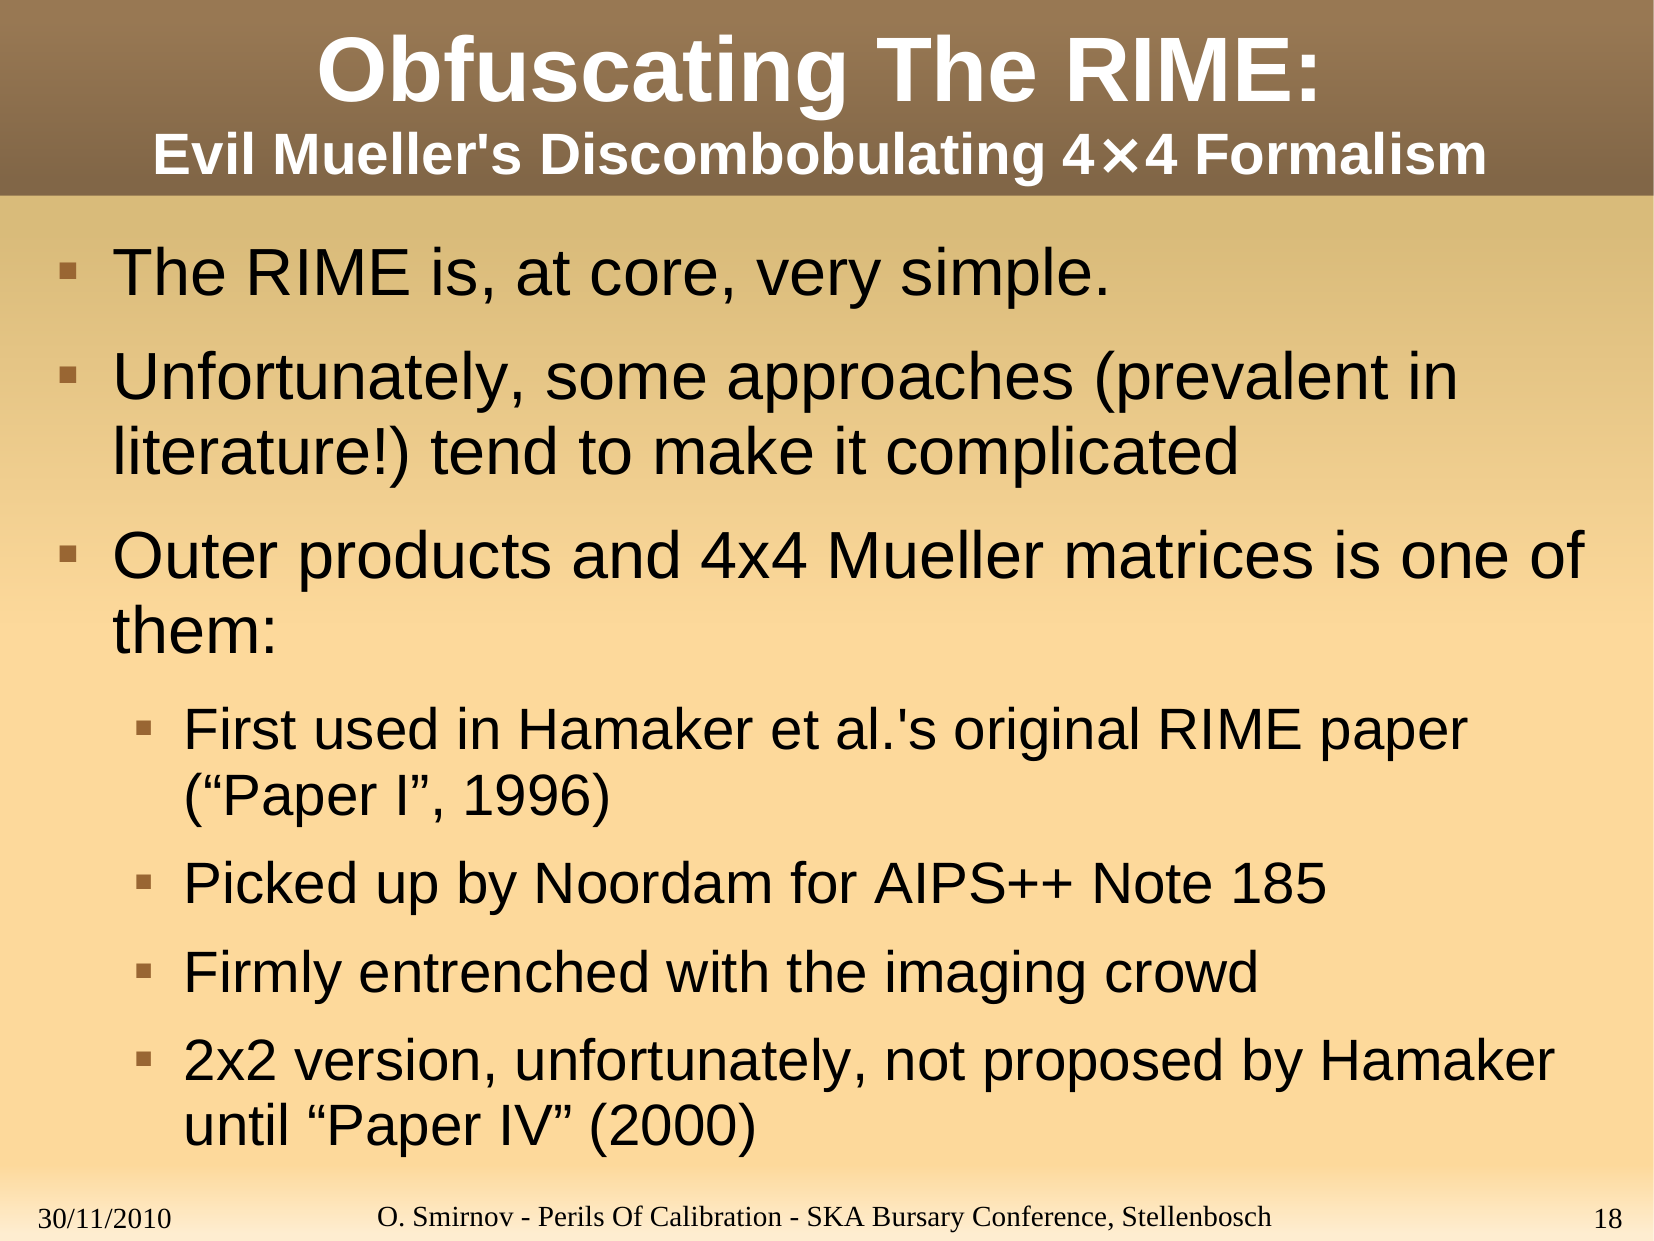

# Obfuscating The RIME: Evil Mueller's Discombobulating 4×4 Formalism
The RIME is, at core, very simple.
Unfortunately, some approaches (prevalent in literature!) tend to make it complicated
Outer products and 4x4 Mueller matrices is one of them:
First used in Hamaker et al.'s original RIME paper (“Paper I”, 1996)
Picked up by Noordam for AIPS++ Note 185
Firmly entrenched with the imaging crowd
2x2 version, unfortunately, not proposed by Hamaker until “Paper IV” (2000)
O. Smirnov - Perils Of Calibration - SKA Bursary Conference, Stellenbosch
30/11/2010
18